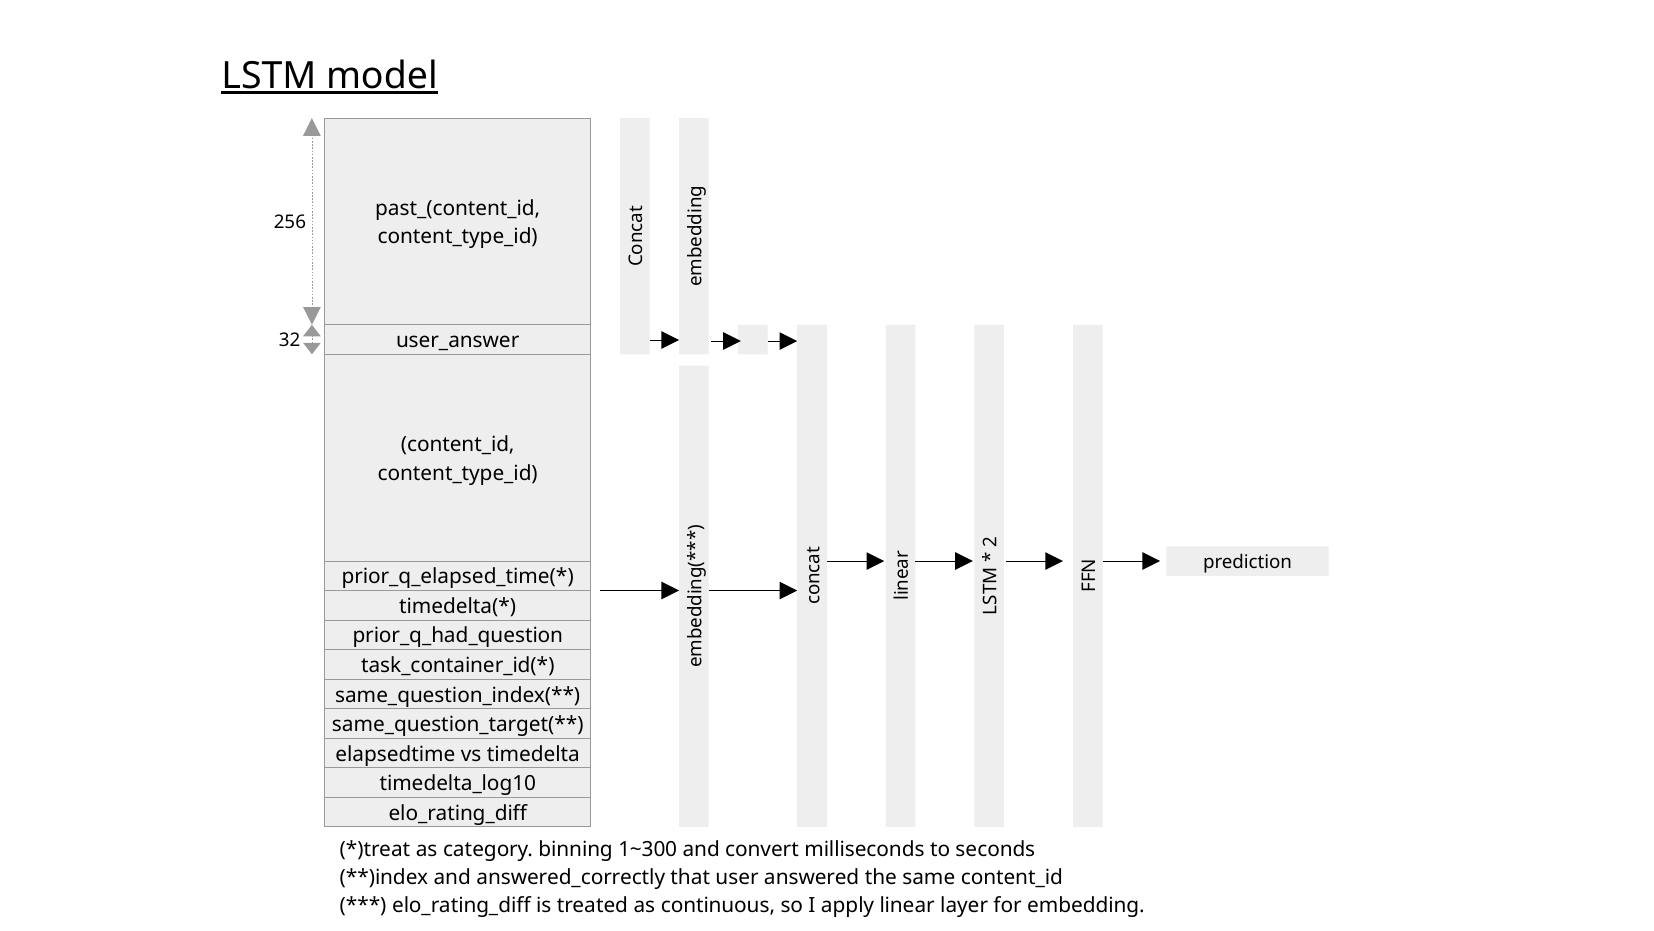

LSTM model
past_(content_id,
content_type_id)
256
Concat
embedding
32
user_answer
(content_id,
content_type_id)
prediction
prior_q_elapsed_time(*)
concat
linear
LSTM * 2
FFN
embedding(***)
timedelta(*)
prior_q_had_question
task_container_id(*)
same_question_index(**)
same_question_target(**)
elapsedtime vs timedelta
timedelta_log10
elo_rating_diff
(*)treat as category. binning 1~300 and convert milliseconds to seconds
(**)index and answered_correctly that user answered the same content_id
(***) elo_rating_diff is treated as continuous, so I apply linear layer for embedding.